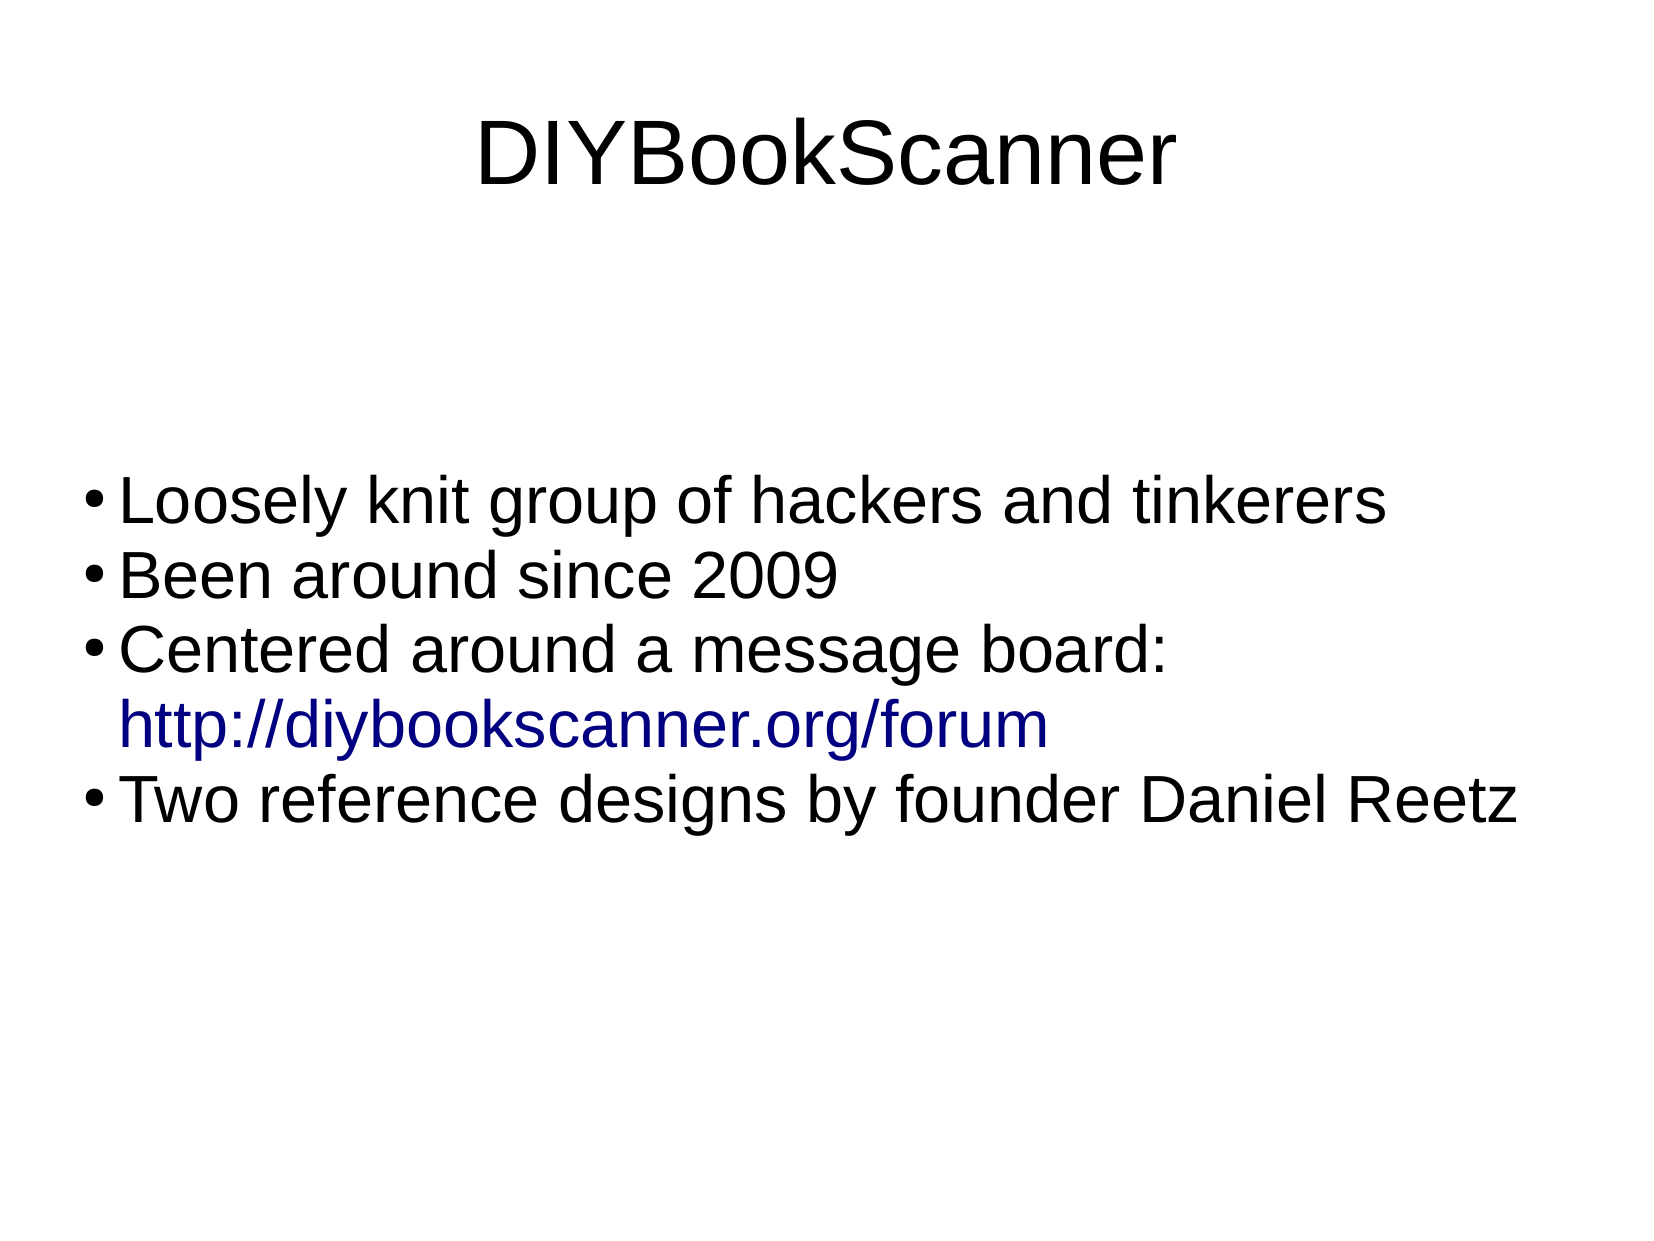

# DIYBookScanner
Loosely knit group of hackers and tinkerers
Been around since 2009
Centered around a message board:
http://diybookscanner.org/forum
Two reference designs by founder Daniel Reetz